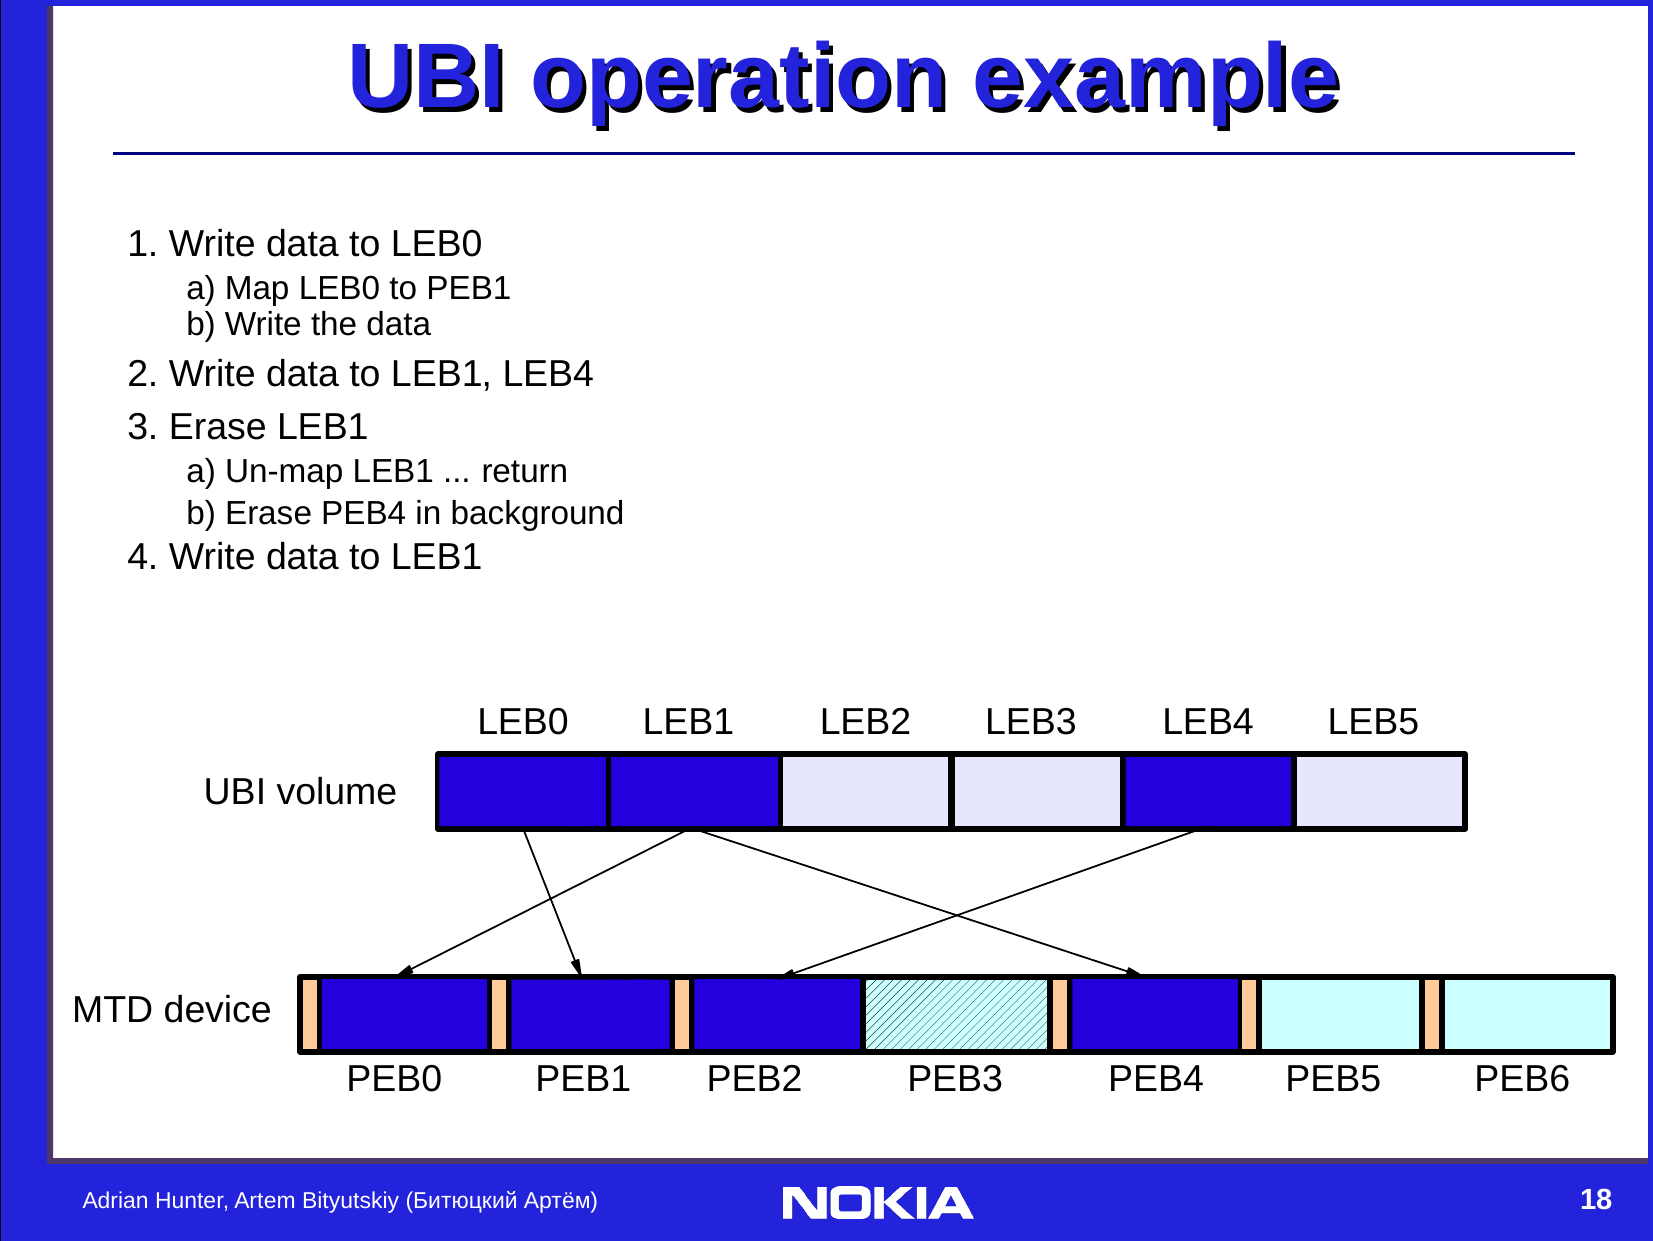

# UBI operation example
1. Write data to LEB0
a) Map LEB0 to PEB1
b) Write the data
2. Write data to LEB1
, LEB4
3. Erase LEB1
a) Un-map LEB1 ...
return
b) Erase PEB4 in background
4. Write data to LEB1
LEB0
LEB1
LEB2
LEB3
LEB4
LEB5
UBI volume
MTD device
PEB0
PEB1
PEB2
PEB3
PEB4
PEB5
PEB6
18